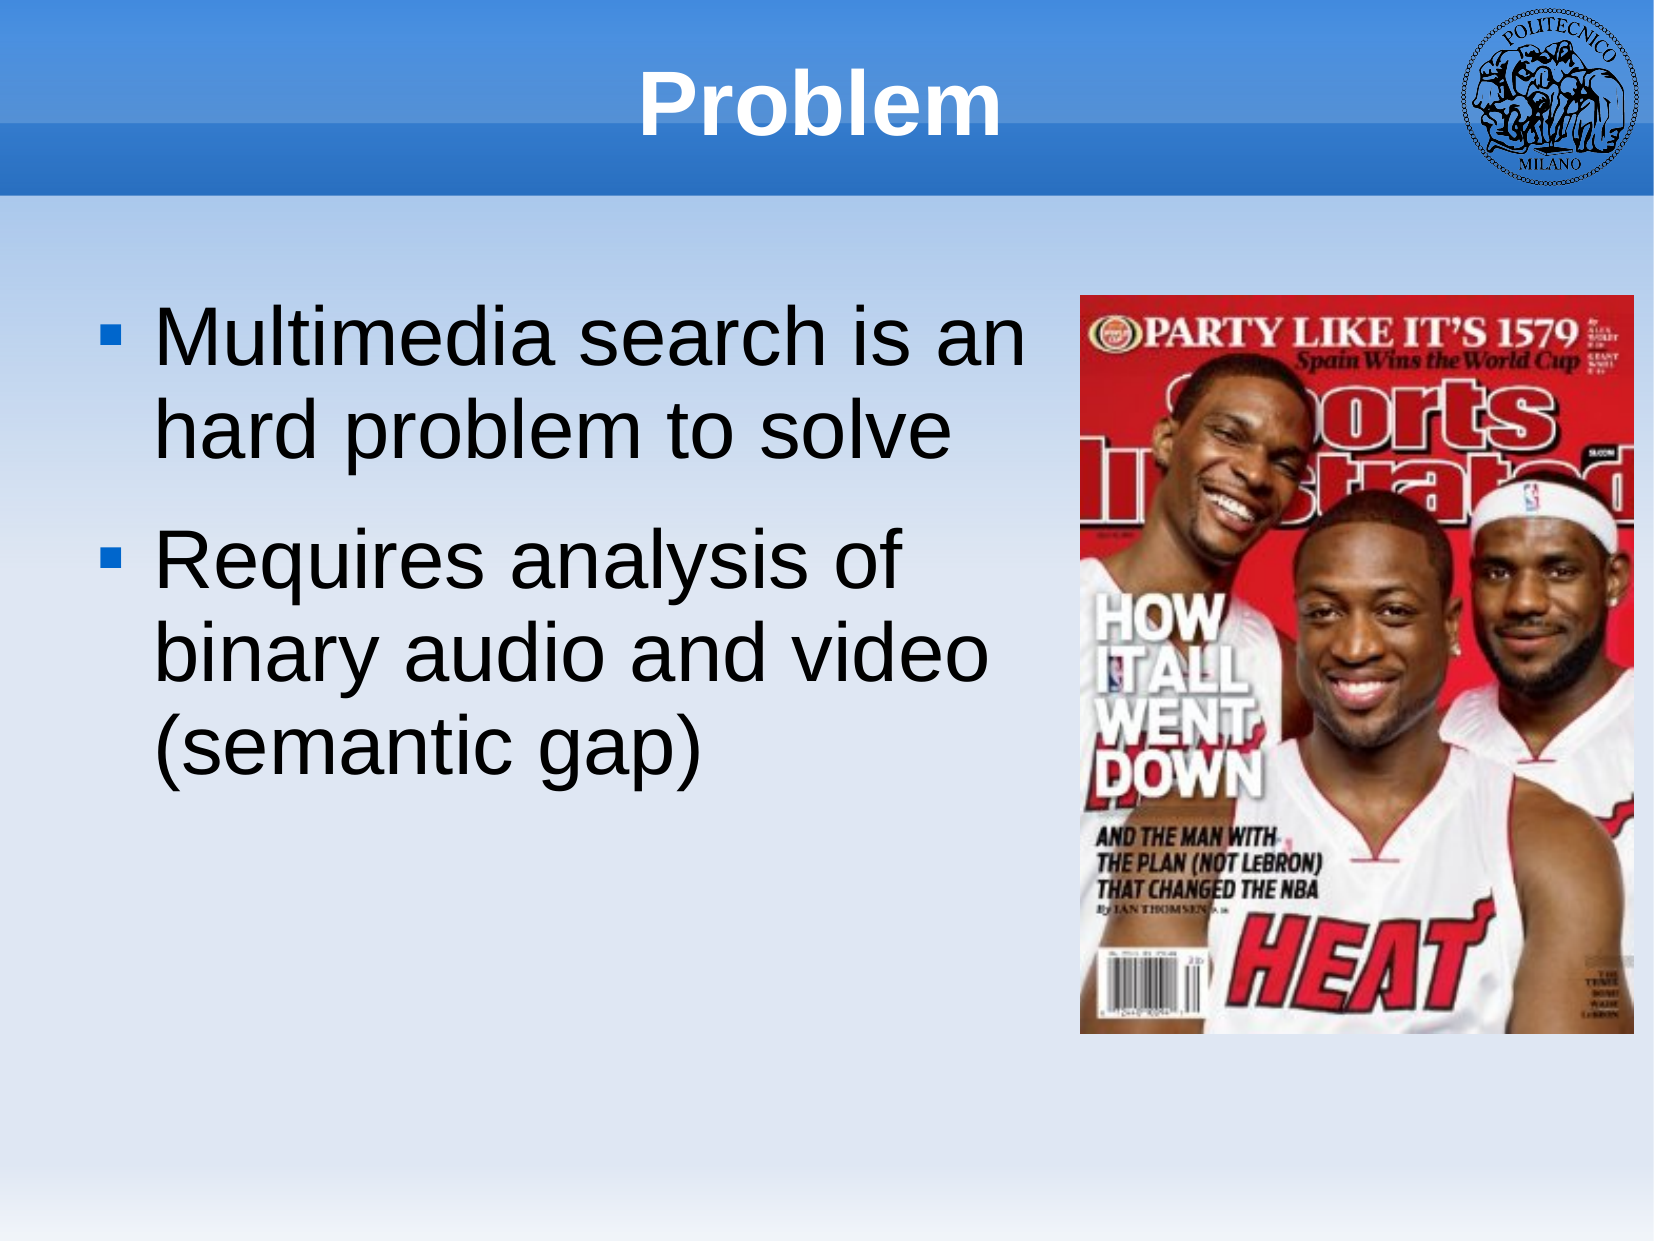

# Problem
Multimedia search is an hard problem to solve
Requires analysis of binary audio and video (semantic gap)